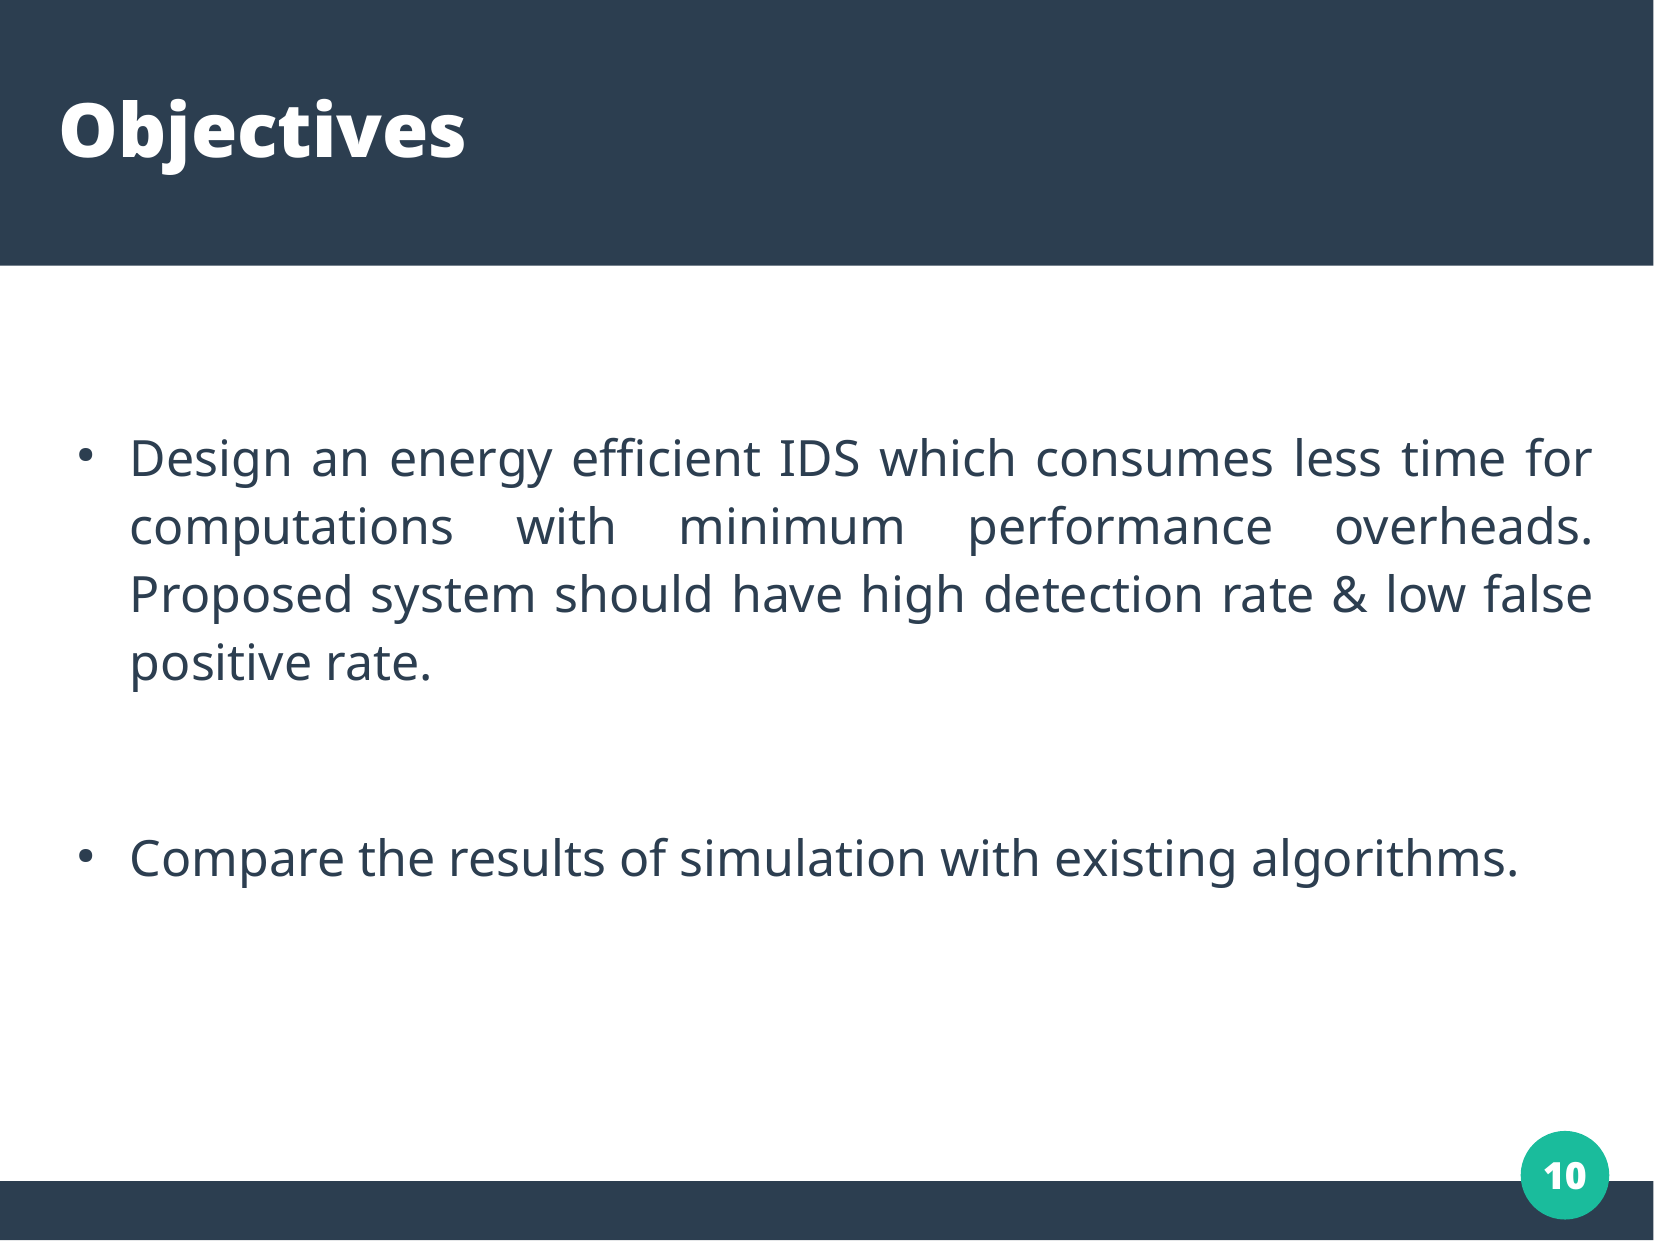

# Objectives
Design an energy efficient IDS which consumes less time for computations with minimum performance overheads. Proposed system should have high detection rate & low false positive rate.
Compare the results of simulation with existing algorithms.
10